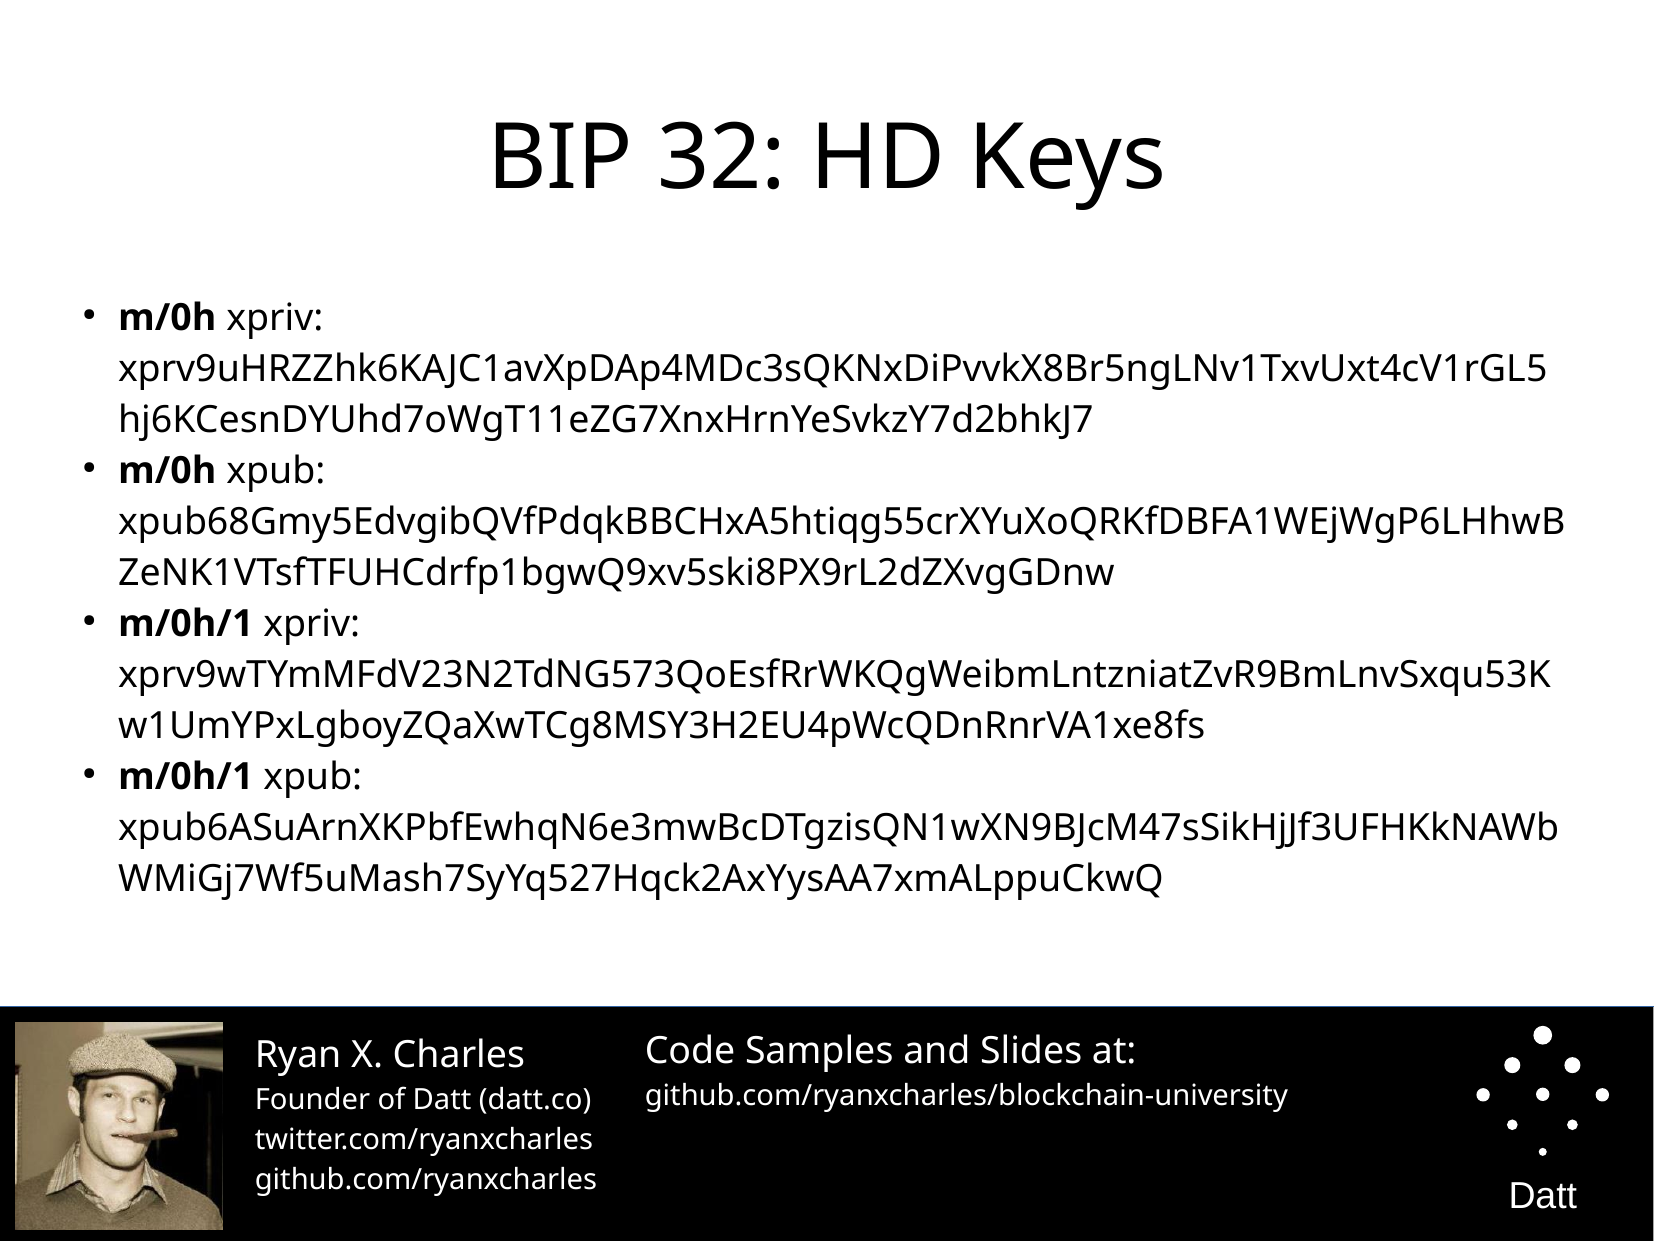

BIP 32: HD Keys
# m/0h xpriv: xprv9uHRZZhk6KAJC1avXpDAp4MDc3sQKNxDiPvvkX8Br5ngLNv1TxvUxt4cV1rGL5hj6KCesnDYUhd7oWgT11eZG7XnxHrnYeSvkzY7d2bhkJ7
m/0h xpub: xpub68Gmy5EdvgibQVfPdqkBBCHxA5htiqg55crXYuXoQRKfDBFA1WEjWgP6LHhwBZeNK1VTsfTFUHCdrfp1bgwQ9xv5ski8PX9rL2dZXvgGDnw
m/0h/1 xpriv: xprv9wTYmMFdV23N2TdNG573QoEsfRrWKQgWeibmLntzniatZvR9BmLnvSxqu53Kw1UmYPxLgboyZQaXwTCg8MSY3H2EU4pWcQDnRnrVA1xe8fs
m/0h/1 xpub: xpub6ASuArnXKPbfEwhqN6e3mwBcDTgzisQN1wXN9BJcM47sSikHjJf3UFHKkNAWbWMiGj7Wf5uMash7SyYq527Hqck2AxYysAA7xmALppuCkwQ
Code Samples and Slides at:
github.com/ryanxcharles/blockchain-university
Ryan X. Charles
Founder of Datt (datt.co)
twitter.com/ryanxcharles
github.com/ryanxcharles
Datt